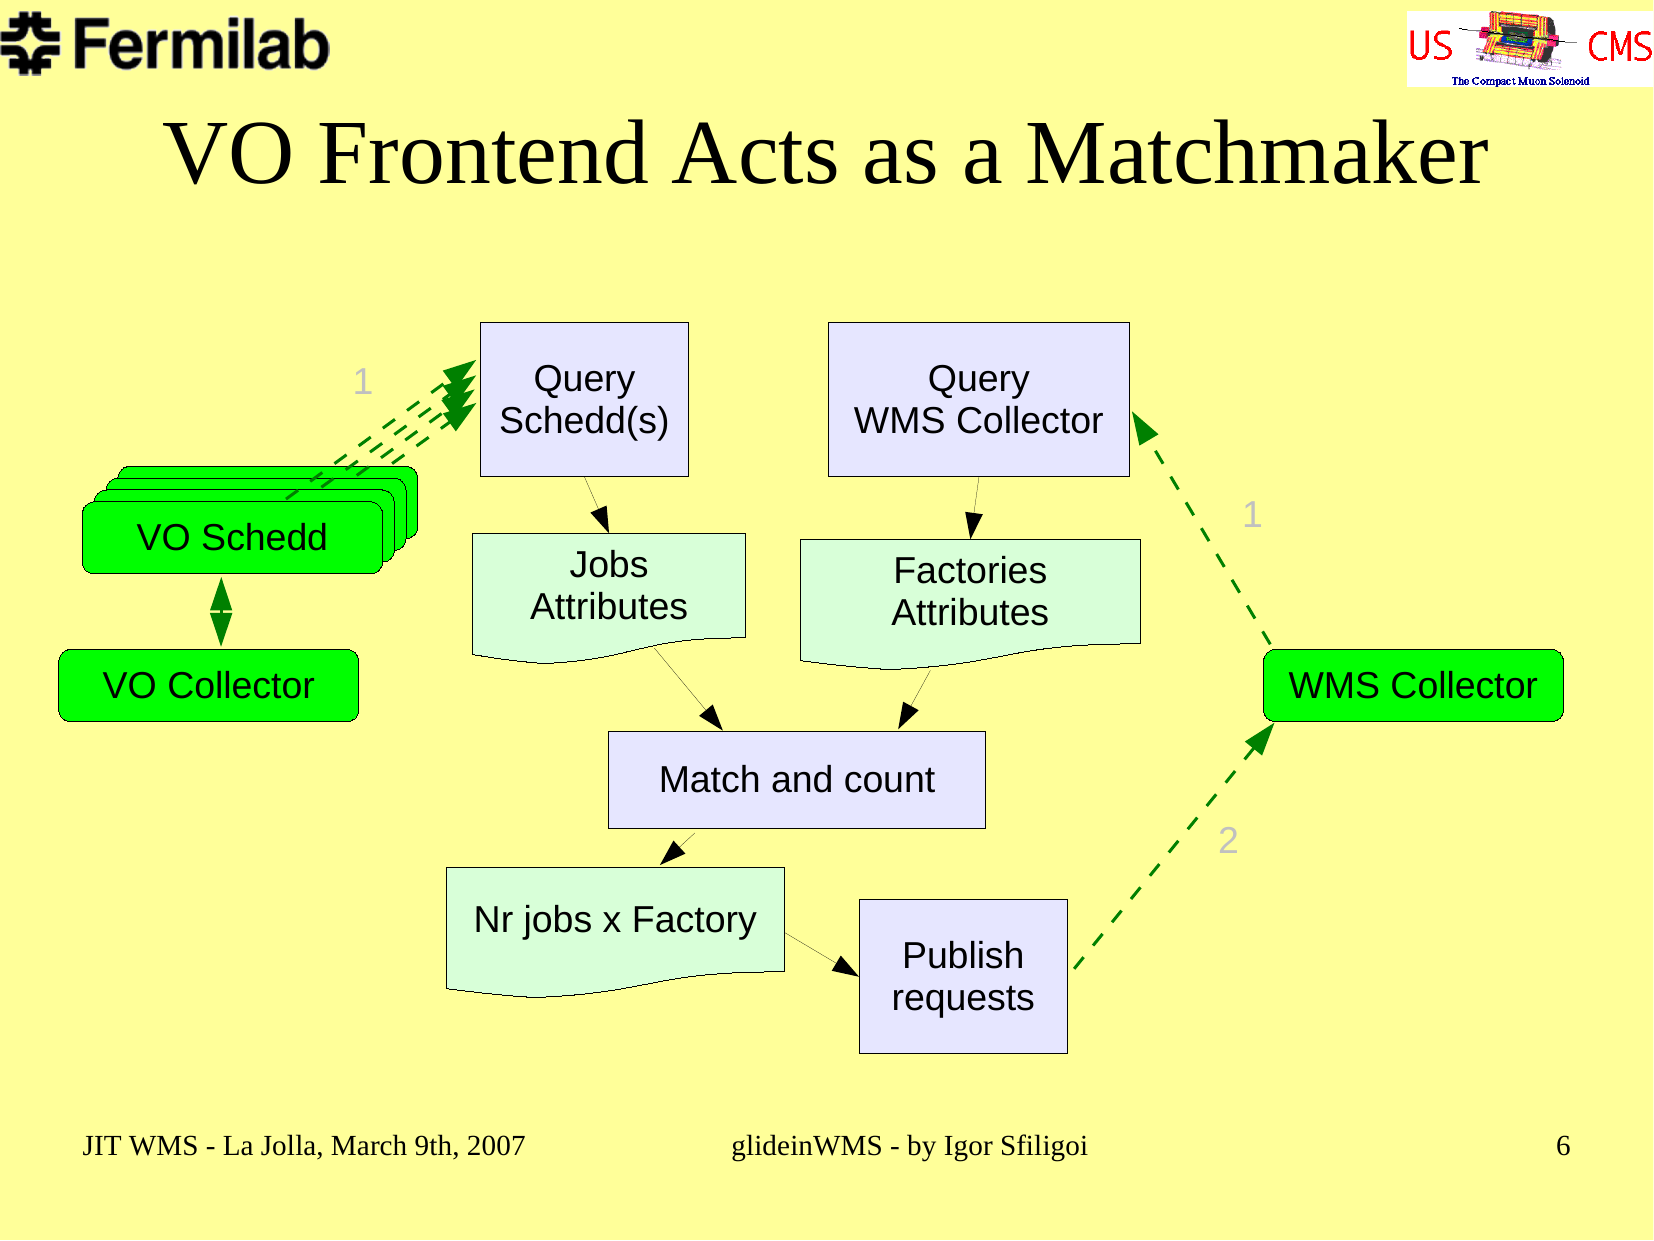

# VO Frontend Acts as a Matchmaker
Query
Schedd(s)
Query
WMS Collector
1
VO Schedd
VO Schedd
1
VO Schedd
VO Schedd
Jobs Attributes
Factories Attributes
VO Collector
WMS Collector
Match and count
2
Nr jobs x Factory
Publish
requests
JIT WMS - La Jolla, March 9th, 2007
glideinWMS - by Igor Sfiligoi
6